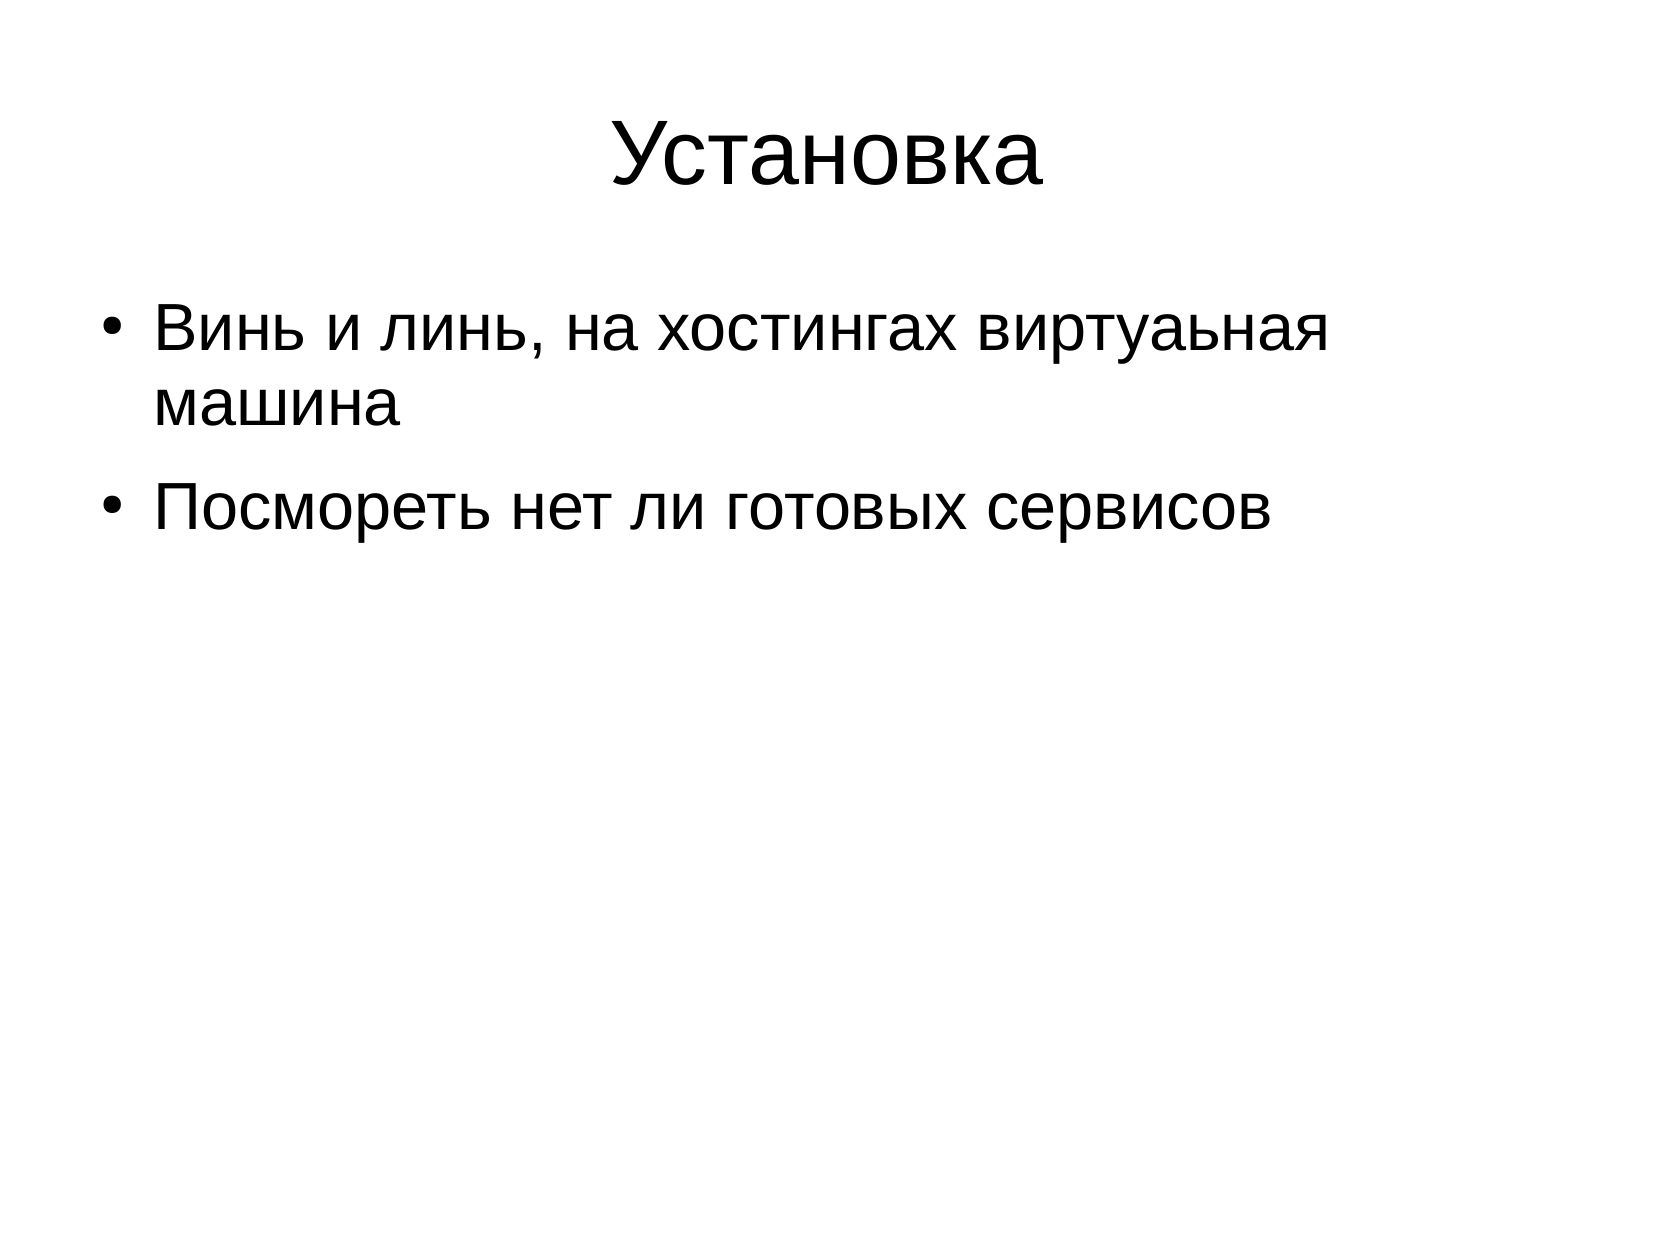

# Установка
Винь и линь, на хостингах виртуаьная машина
Посмореть нет ли готовых сервисов